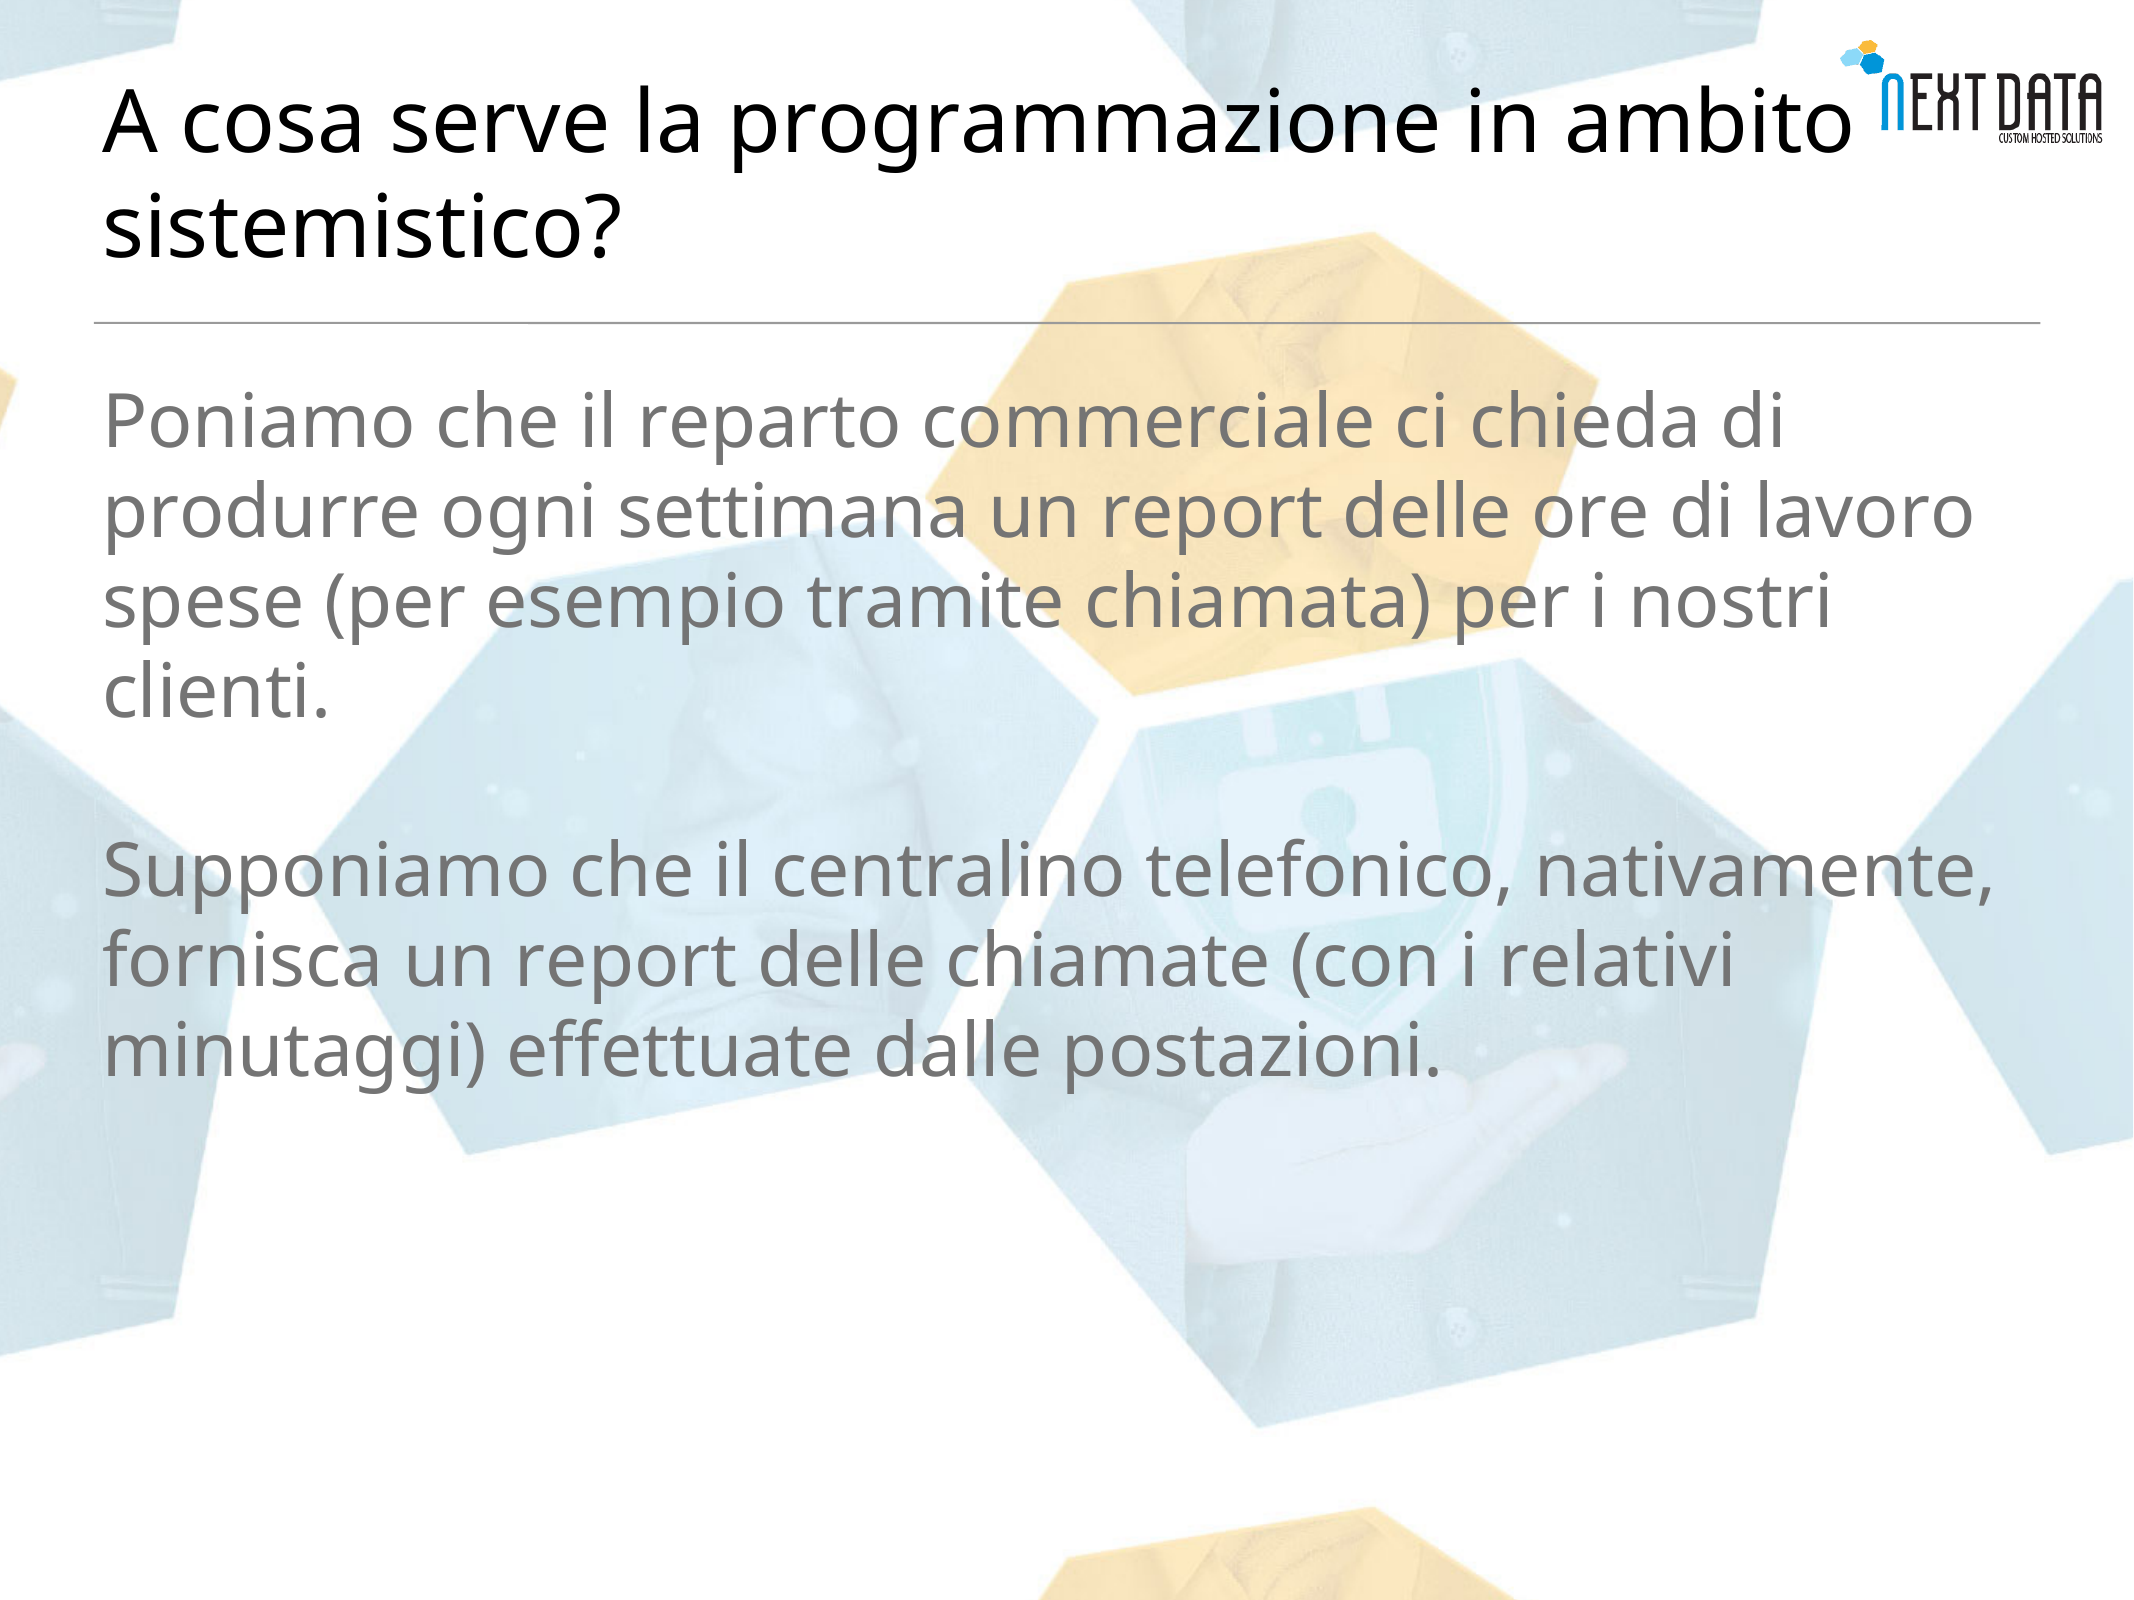

A cosa serve la programmazione in ambito sistemistico?
Poniamo che il reparto commerciale ci chieda di produrre ogni settimana un report delle ore di lavoro spese (per esempio tramite chiamata) per i nostri clienti.
Supponiamo che il centralino telefonico, nativamente, fornisca un report delle chiamate (con i relativi minutaggi) effettuate dalle postazioni.